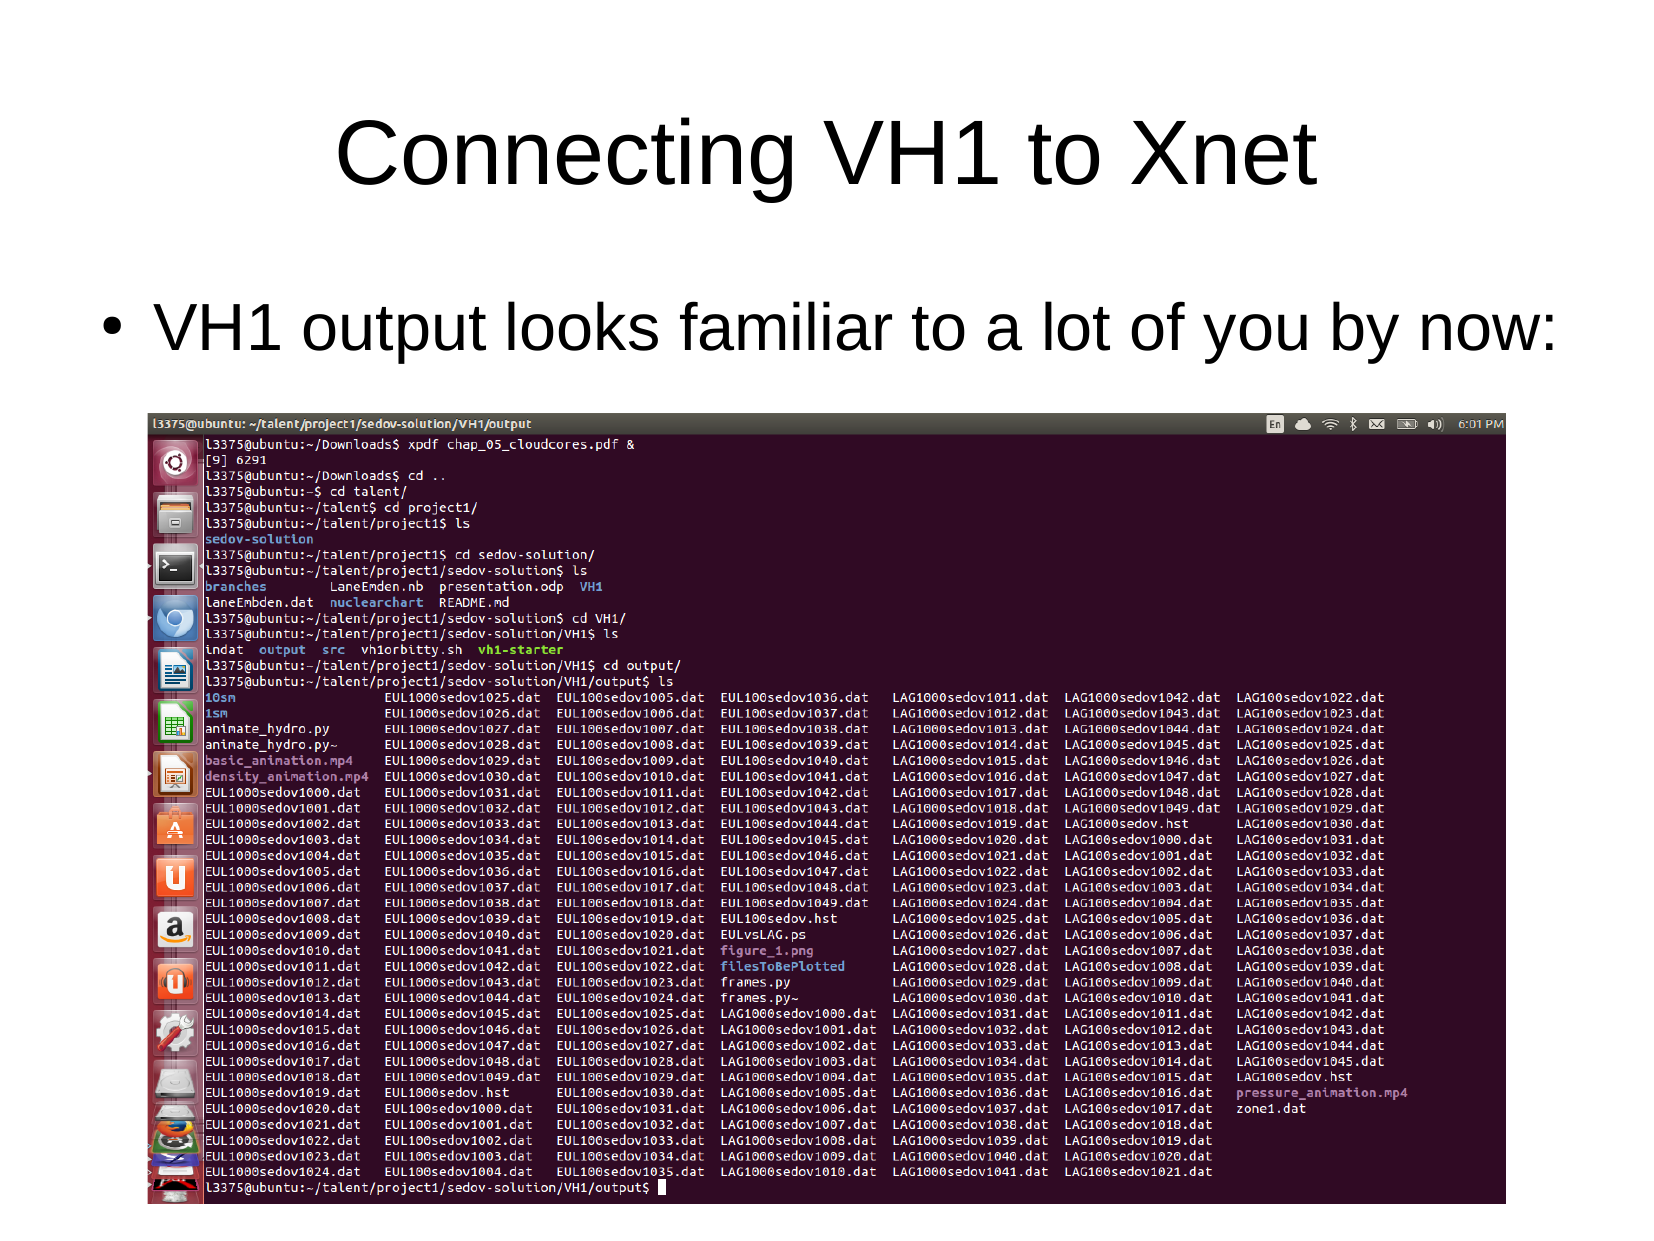

# Connecting VH1 to Xnet
VH1 output looks familiar to a lot of you by now: